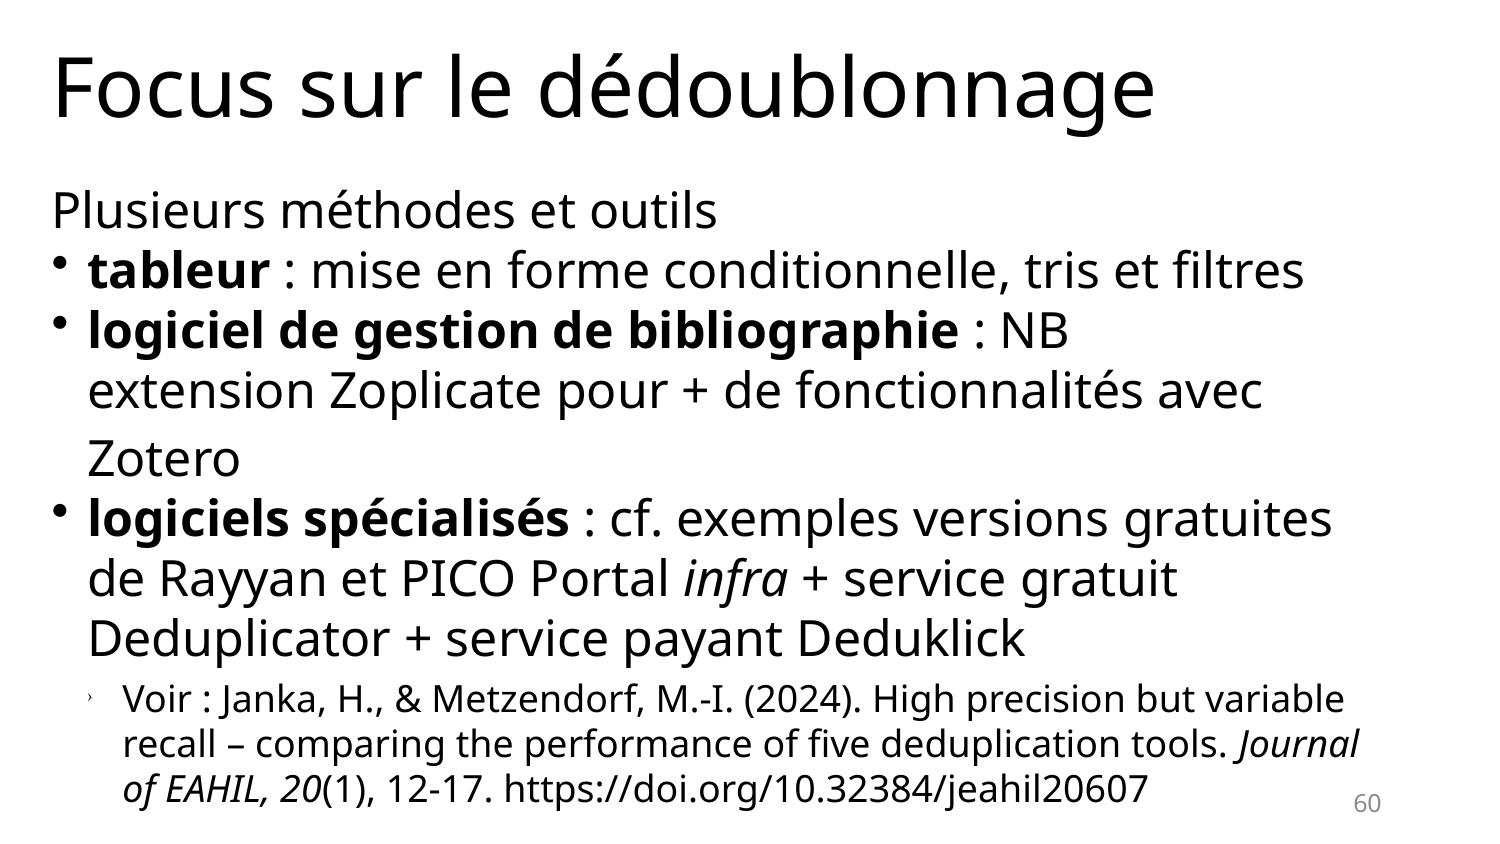

# Focus sur le dédoublonnage
Plusieurs méthodes et outils
tableur : mise en forme conditionnelle, tris et filtres
logiciel de gestion de bibliographie : NB extension Zoplicate pour + de fonctionnalités avec Zotero
logiciels spécialisés : cf. exemples versions gratuites de Rayyan et PICO Portal infra + service gratuit Deduplicator + service payant Deduklick
Voir : Janka, H., & Metzendorf, M.-I. (2024). High precision but variable recall – comparing the performance of five deduplication tools. Journal of EAHIL, 20(1), 12‑17. https://doi.org/10.32384/jeahil20607
60